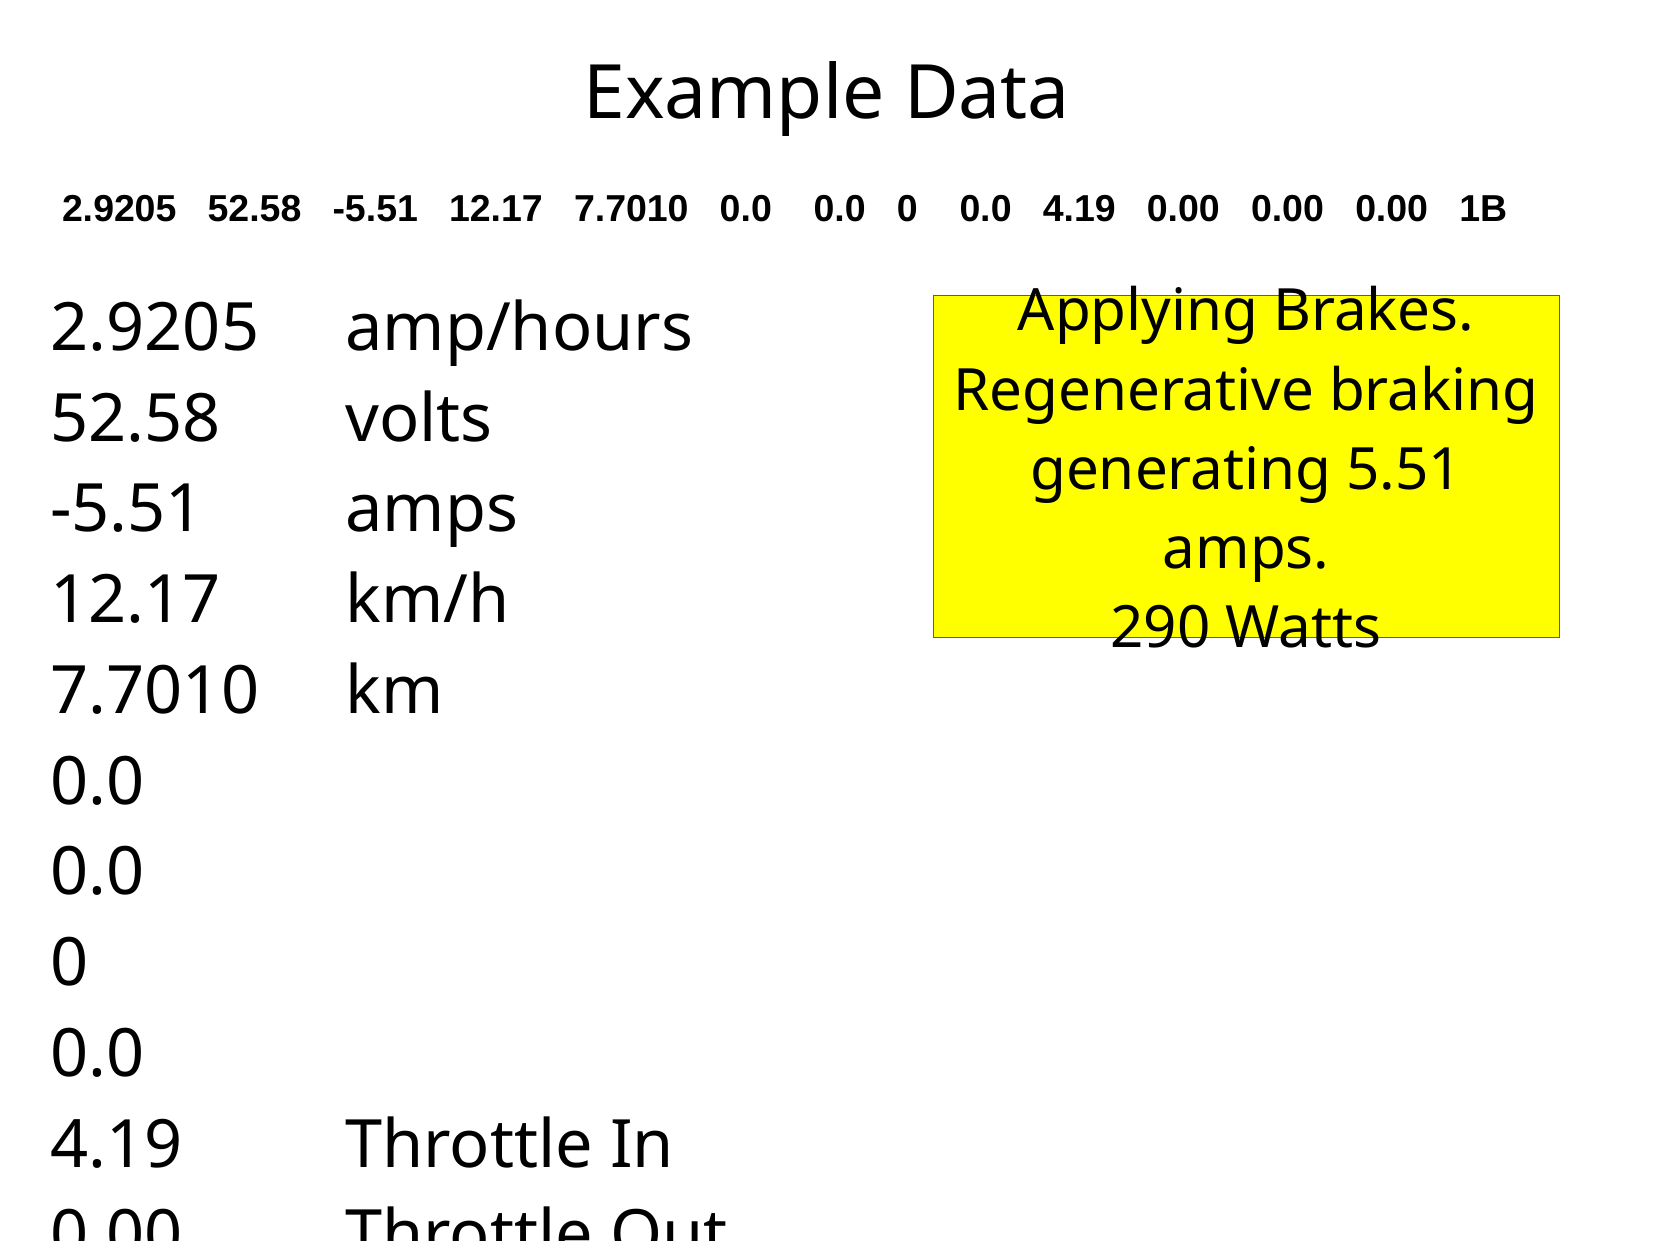

# Example Data
2.9205 52.58 -5.51 12.17 7.7010 0.0 0.0 0 0.0 4.19 0.00 0.00 0.00 1B
2.9205		amp/hours
52.58		volts
-5.51		amps
12.17		km/h
7.7010		km
0.0
0.0
0
0.0
4.19			Throttle In
0.00			Throttle Out
0.00
0.00
1B			Flags: B=Brakes on
Applying Brakes.
Regenerative braking generating 5.51 amps.
290 Watts